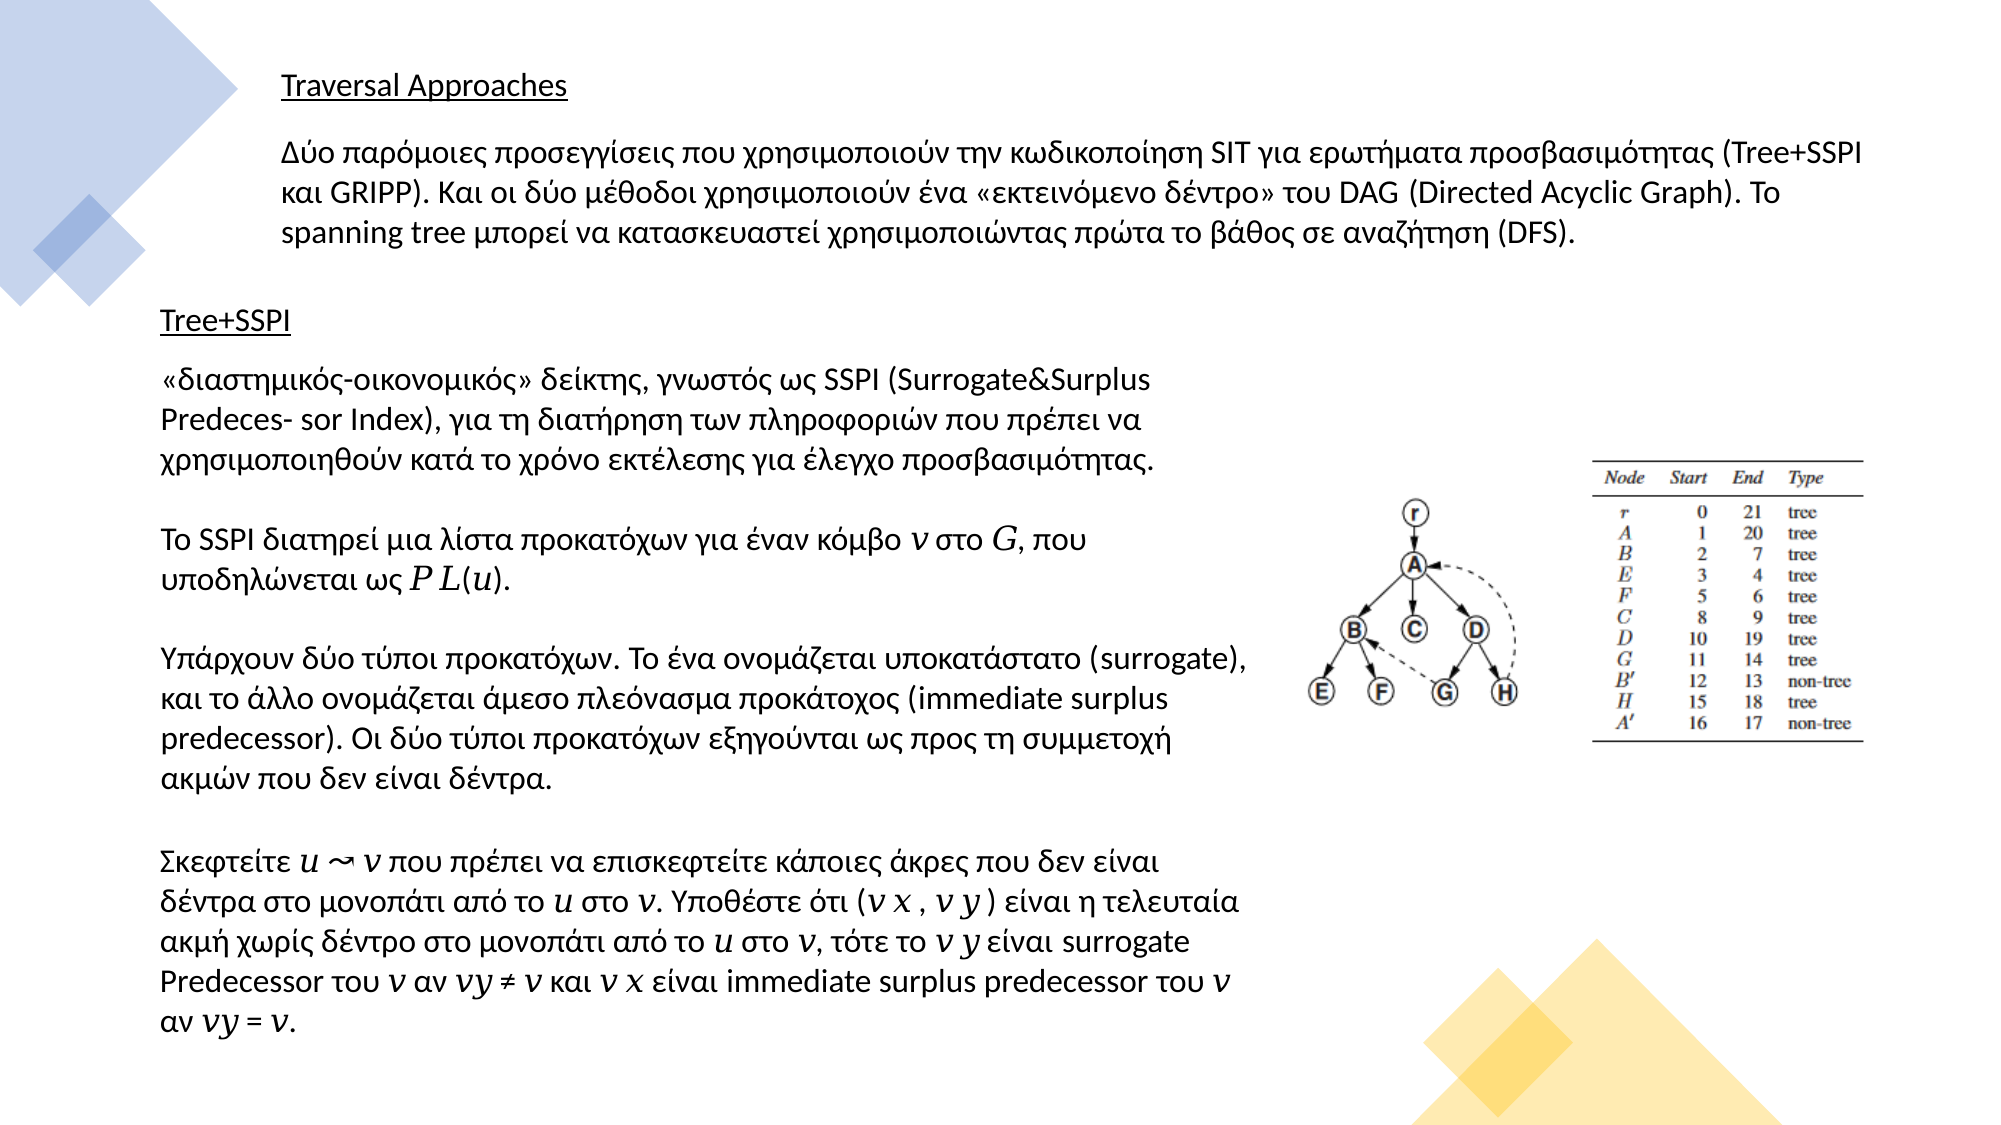

Traversal Approaches
Δύο παρόμοιες προσεγγίσεις που χρησιμοποιούν την κωδικοποίηση SIT για ερωτήματα προσβασιμότητας (Tree+SSPI και GRIPP). Και οι δύο μέθοδοι χρησιμοποιούν ένα «εκτεινόμενο δέντρο» του DAG (Directed Acyclic Graph). Το spanning tree μπορεί να κατασκευαστεί χρησιμοποιώντας πρώτα το βάθος σε αναζήτηση (DFS).
Tree+SSPI
«διαστημικός-οικονομικός» δείκτης, γνωστός ως SSPI (Surrogate&Surplus Predeces- sor Index), για τη διατήρηση των πληροφοριών που πρέπει να χρησιμοποιηθούν κατά το χρόνο εκτέλεσης για έλεγχο προσβασιμότητας.
Το SSPI διατηρεί μια λίστα προκατόχων για έναν κόμβο 𝑣 στο 𝐺, που υποδηλώνεται ως 𝑃 𝐿(𝑢).
Υπάρχουν δύο τύποι προκατόχων. Το ένα ονομάζεται υποκατάστατο (surrogate), και το άλλο ονομάζεται άμεσο πλεόνασμα προκάτοχος (immediate surplus predecessor). Οι δύο τύποι προκατόχων εξηγούνται ως προς τη συμμετοχή ακμών που δεν είναι δέντρα.
Σκεφτείτε 𝑢 ↝ 𝑣 που πρέπει να επισκεφτείτε κάποιες άκρες που δεν είναι δέντρα στο μονοπάτι από το 𝑢 στο 𝑣. Υποθέστε ότι (𝑣 𝑥 , 𝑣 𝑦 ) είναι η τελευταία ακμή χωρίς δέντρο στο μονοπάτι από το 𝑢 στο 𝑣, τότε το 𝑣 𝑦 είναι surrogate
Predecessor του 𝑣 αν 𝑣𝑦 ≠ 𝑣 και 𝑣 𝑥 είναι immediate surplus predecessor του 𝑣 αν 𝑣𝑦 = 𝑣.